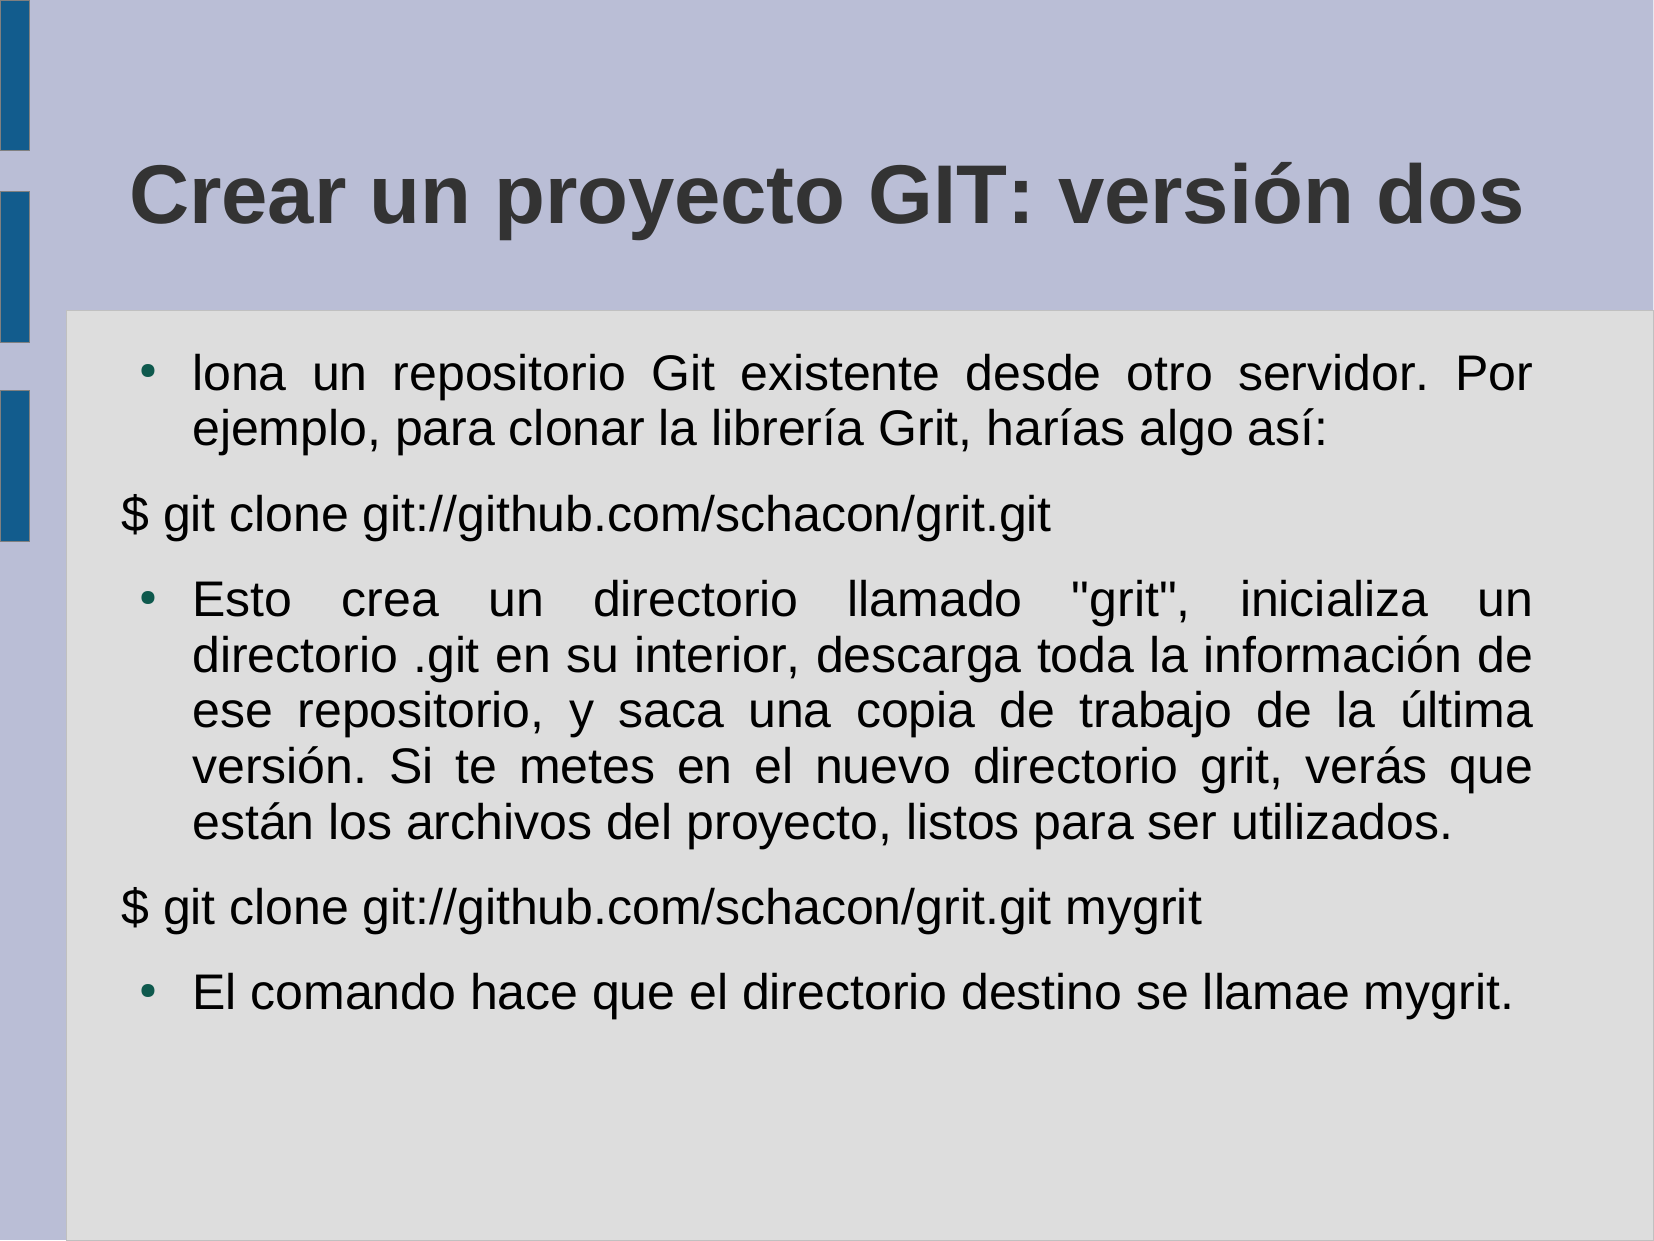

# Crear un proyecto GIT: versión dos
lona un repositorio Git existente desde otro servidor. Por ejemplo, para clonar la librería Grit, harías algo así:
$ git clone git://github.com/schacon/grit.git
Esto crea un directorio llamado "grit", inicializa un directorio .git en su interior, descarga toda la información de ese repositorio, y saca una copia de trabajo de la última versión. Si te metes en el nuevo directorio grit, verás que están los archivos del proyecto, listos para ser utilizados.
$ git clone git://github.com/schacon/grit.git mygrit
El comando hace que el directorio destino se llamae mygrit.